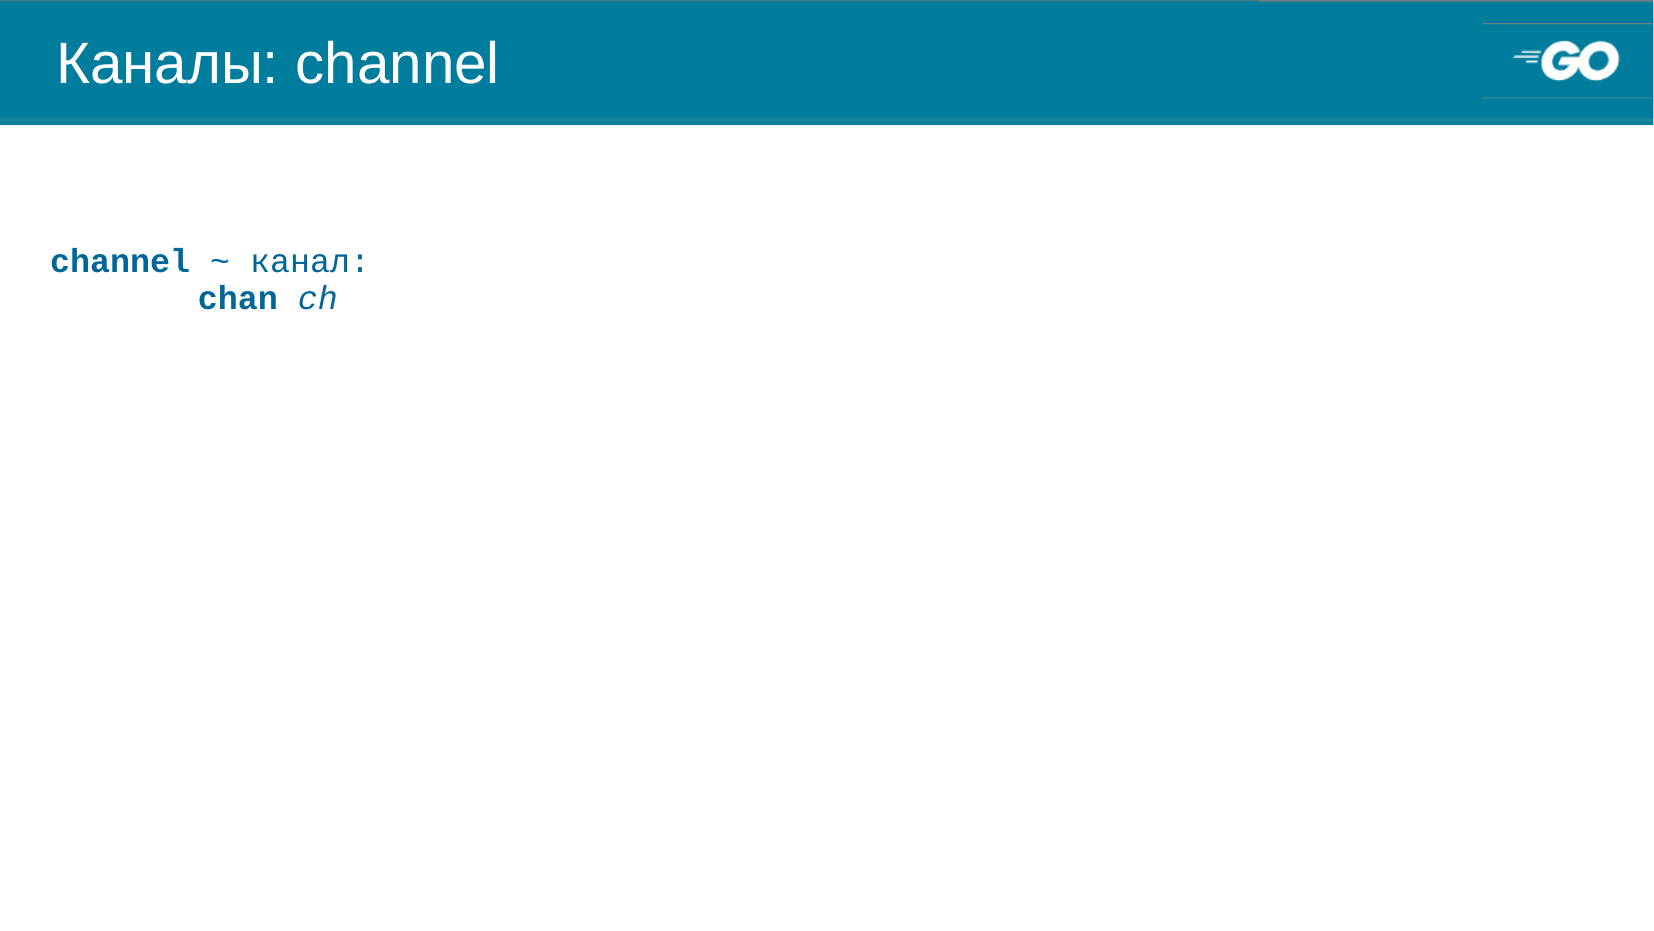

Каналы: channel
channel ~ канал:
		chan ch